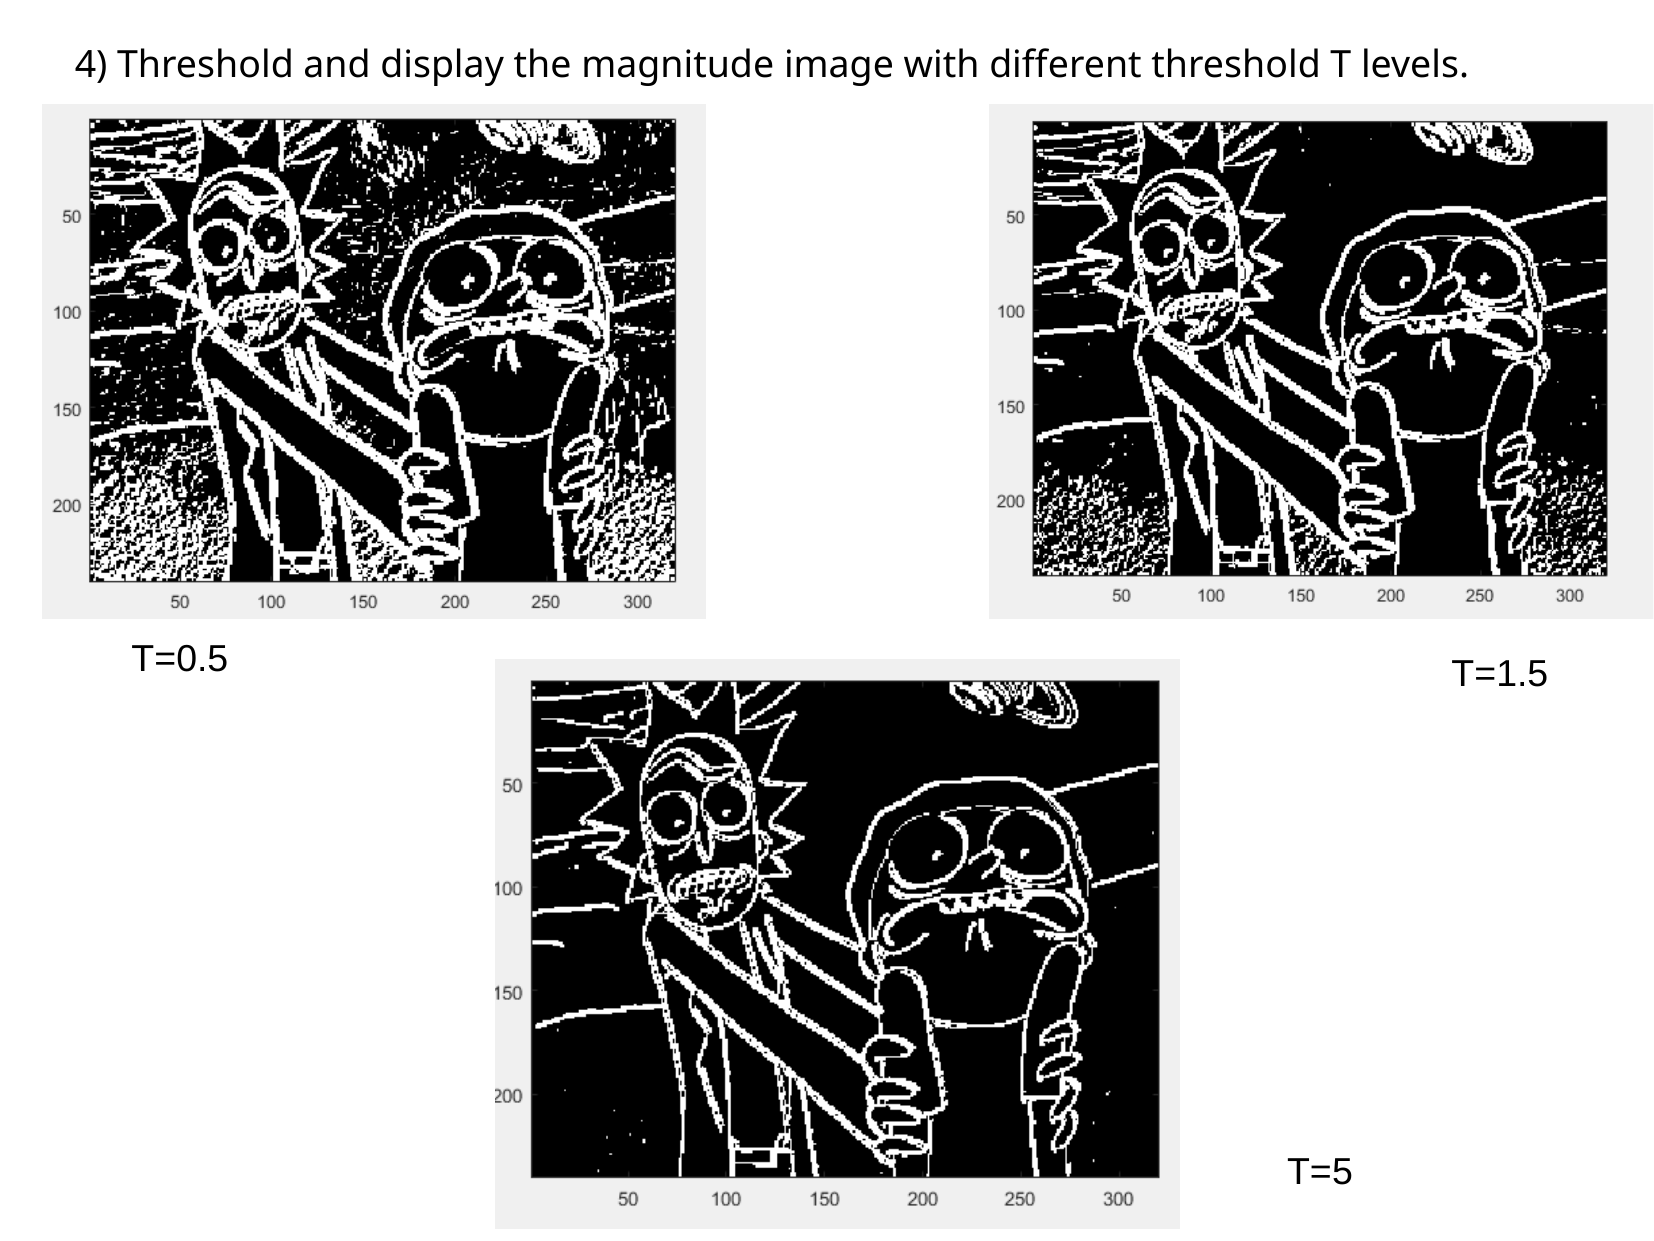

4) Threshold and display the magnitude image with different threshold T levels.
T=0.5
T=1.5
T=5